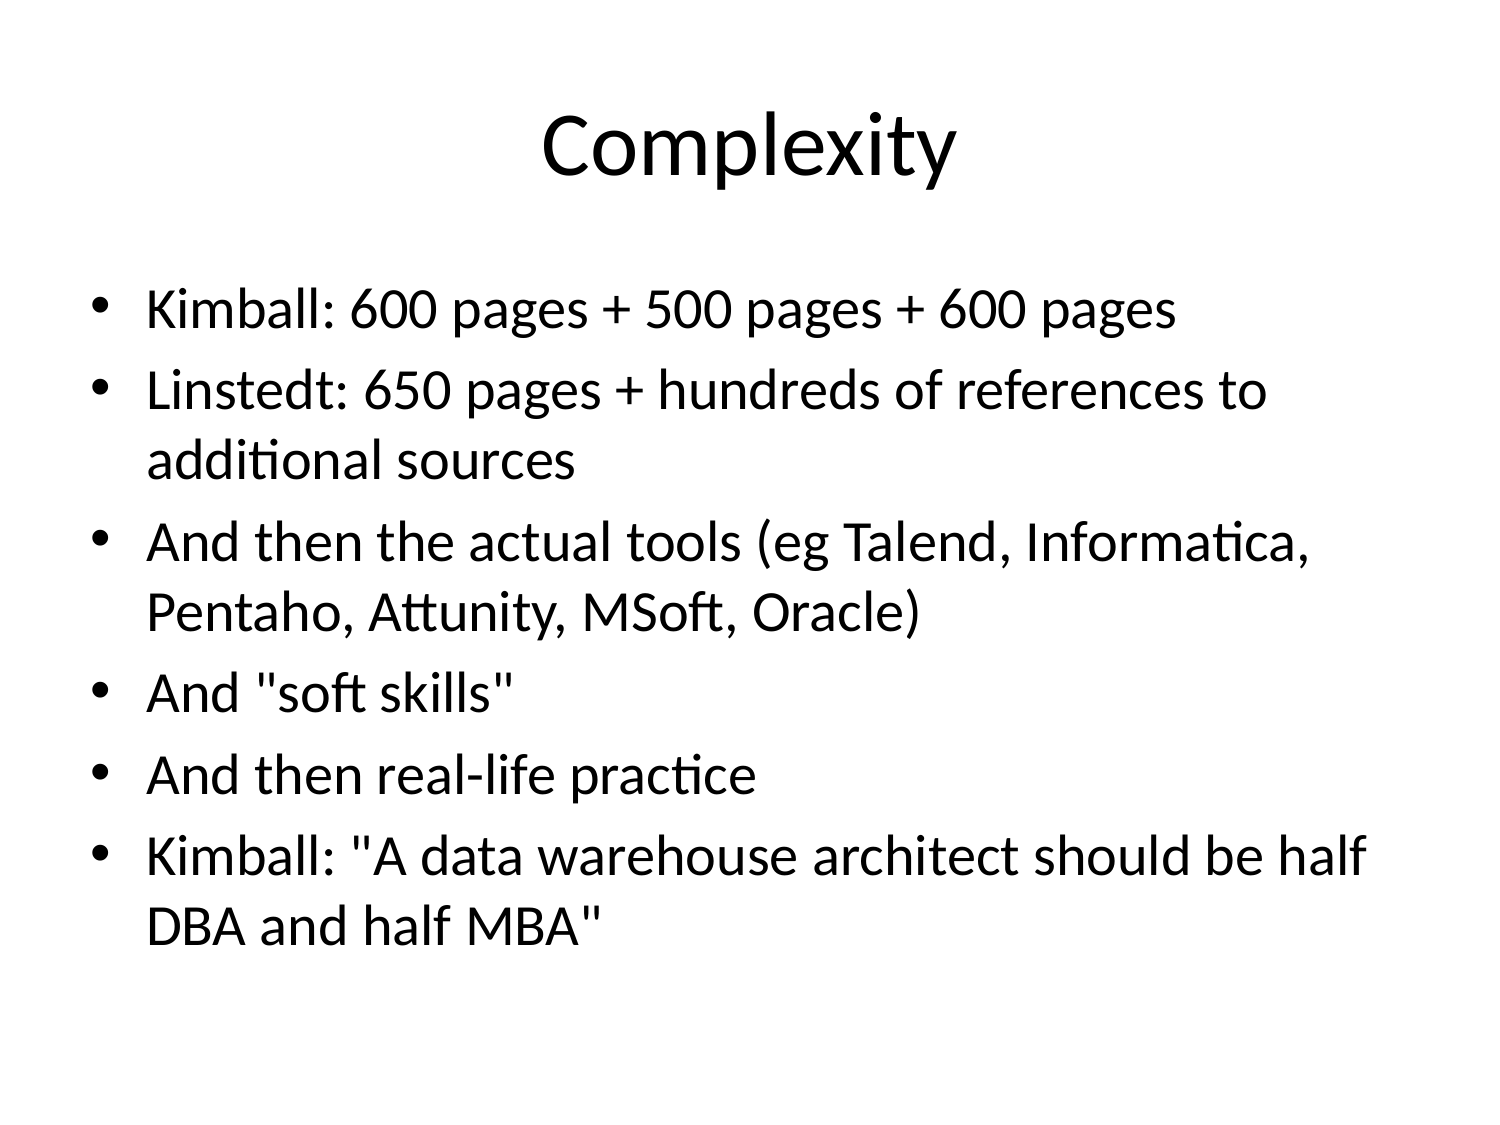

# Complexity
Kimball: 600 pages + 500 pages + 600 pages
Linstedt: 650 pages + hundreds of references to additional sources
And then the actual tools (eg Talend, Informatica, Pentaho, Attunity, MSoft, Oracle)
And "soft skills"
And then real-life practice
Kimball: "A data warehouse architect should be half DBA and half MBA"